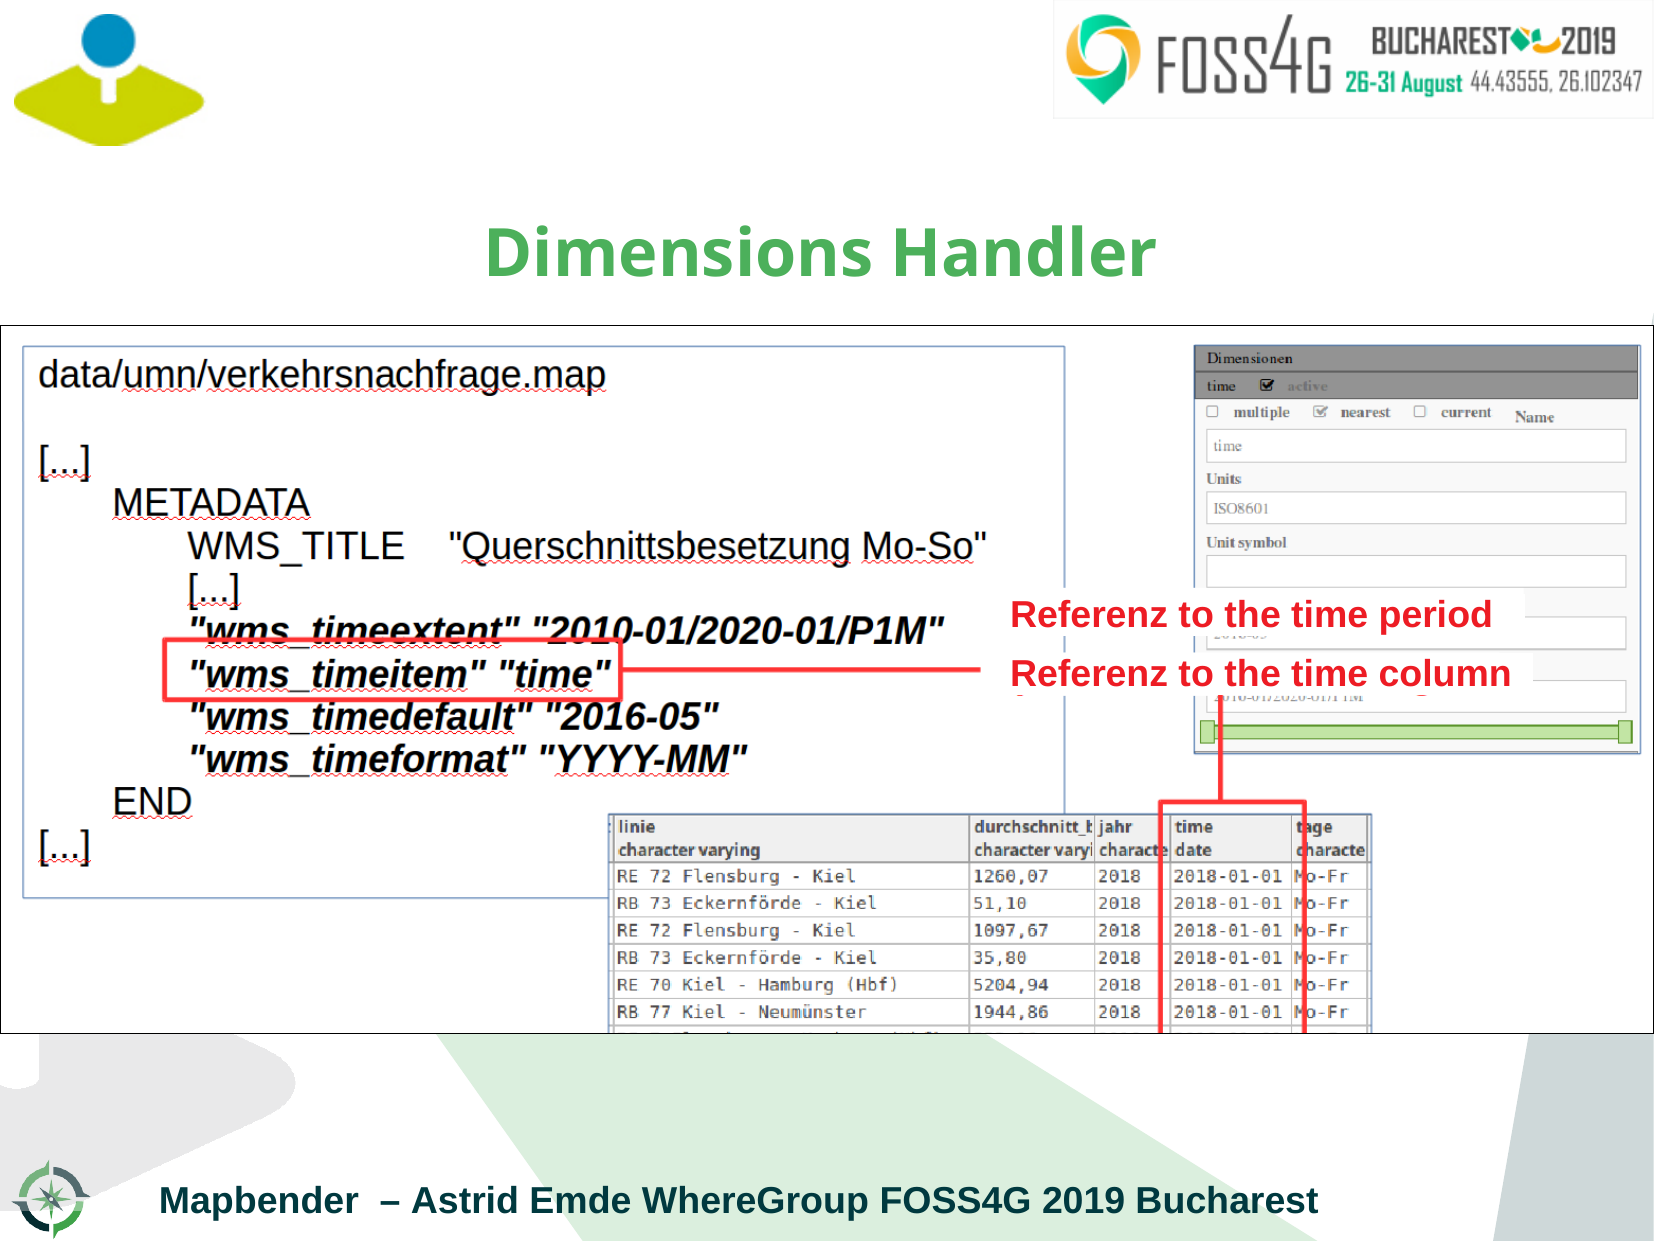

# Dimensions Handler
 Referenz to the time period
 Referenz to the time column